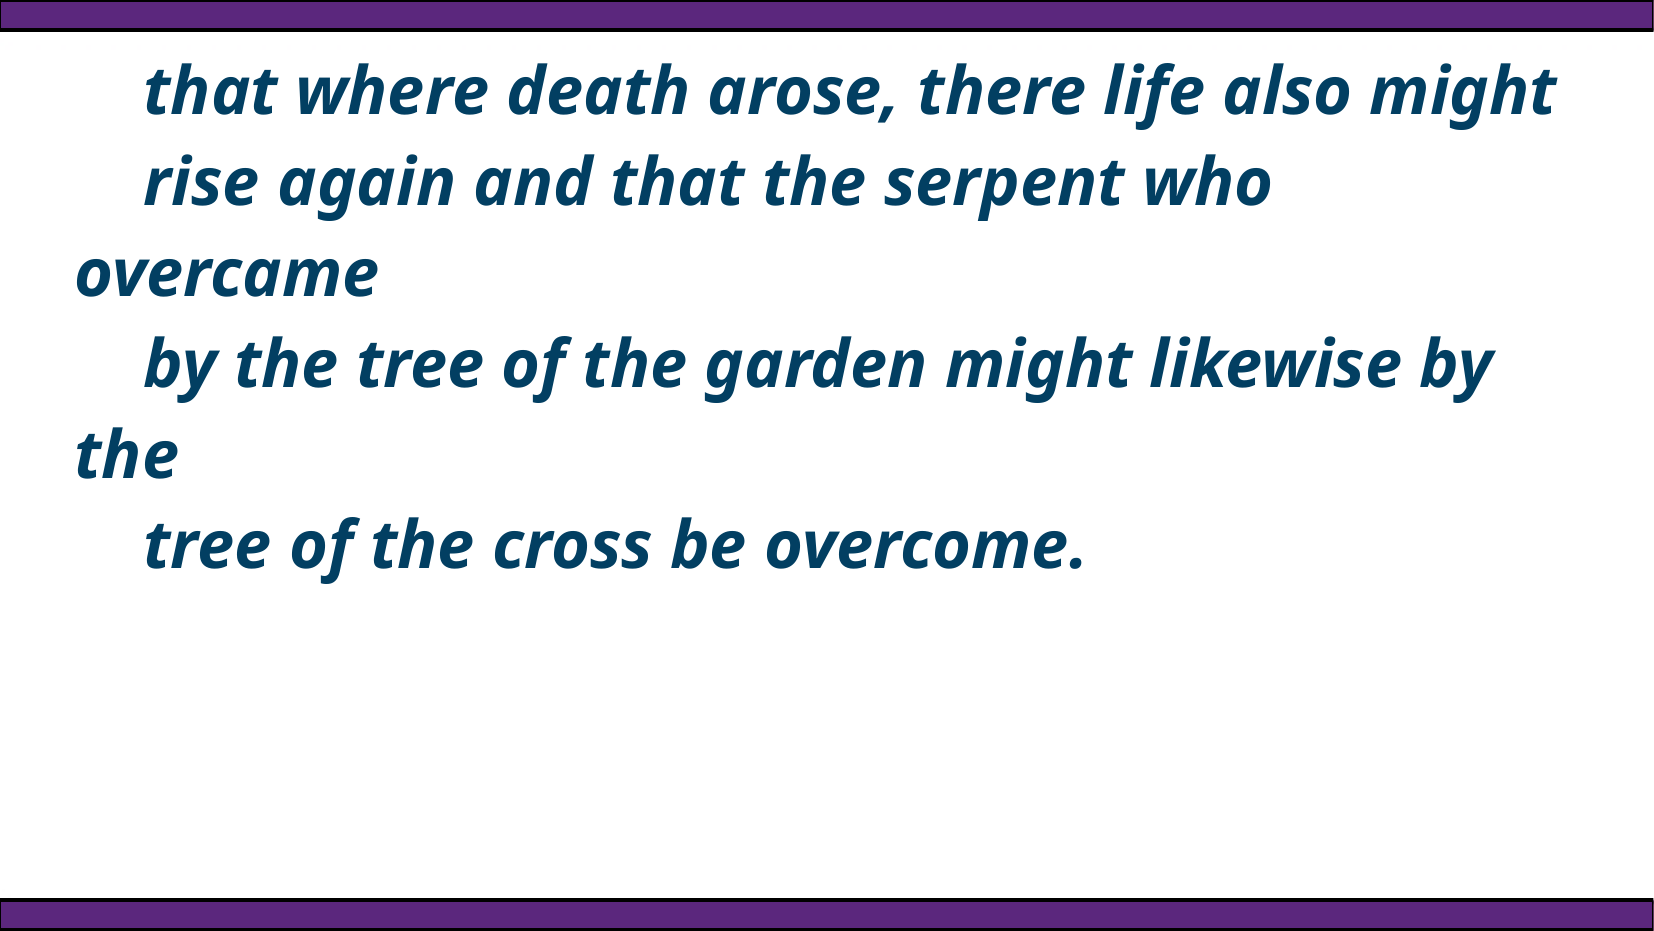

that where death arose, there life also might
 rise again and that the serpent who overcame
 by the tree of the garden might likewise by the
 tree of the cross be overcome.